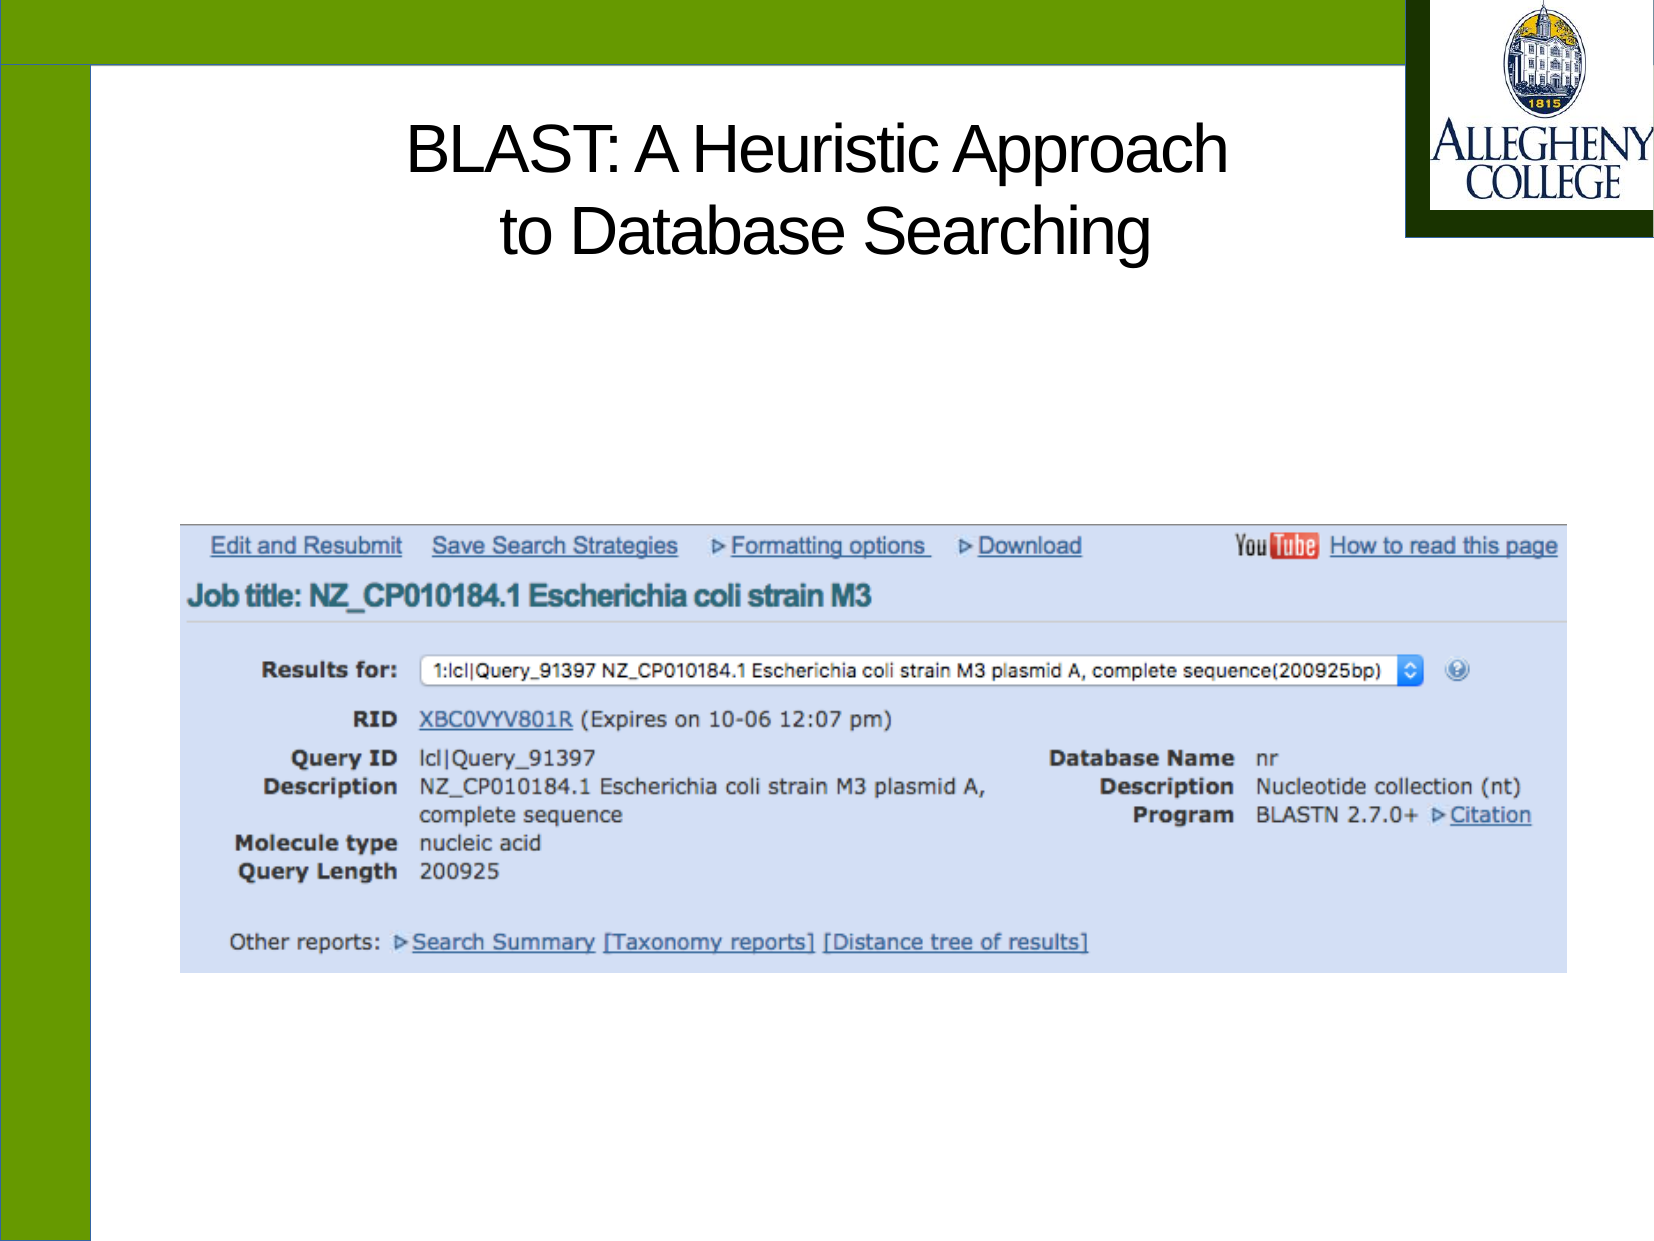

# BLAST: A Heuristic Approach to Database Searching